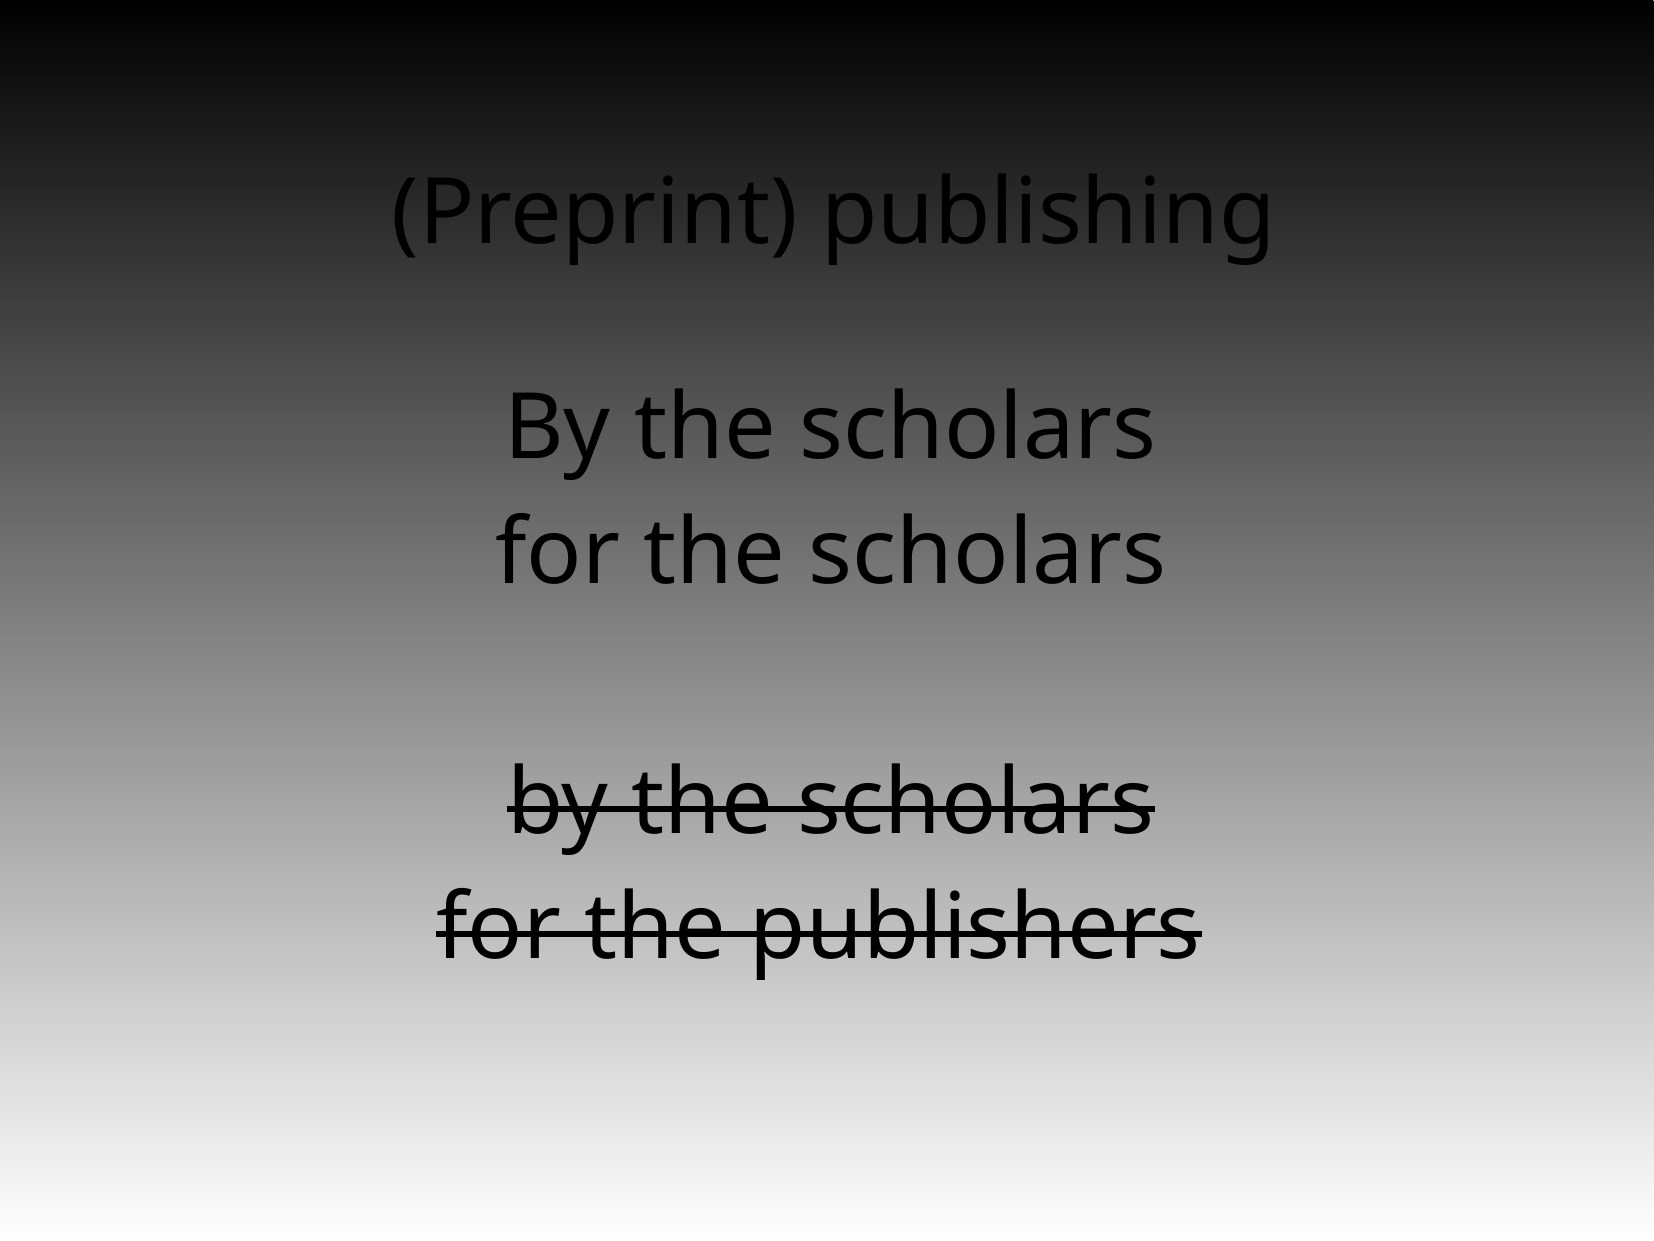

# (Preprint) publishing
By the scholars
for the scholars
by the scholars
for the publishers